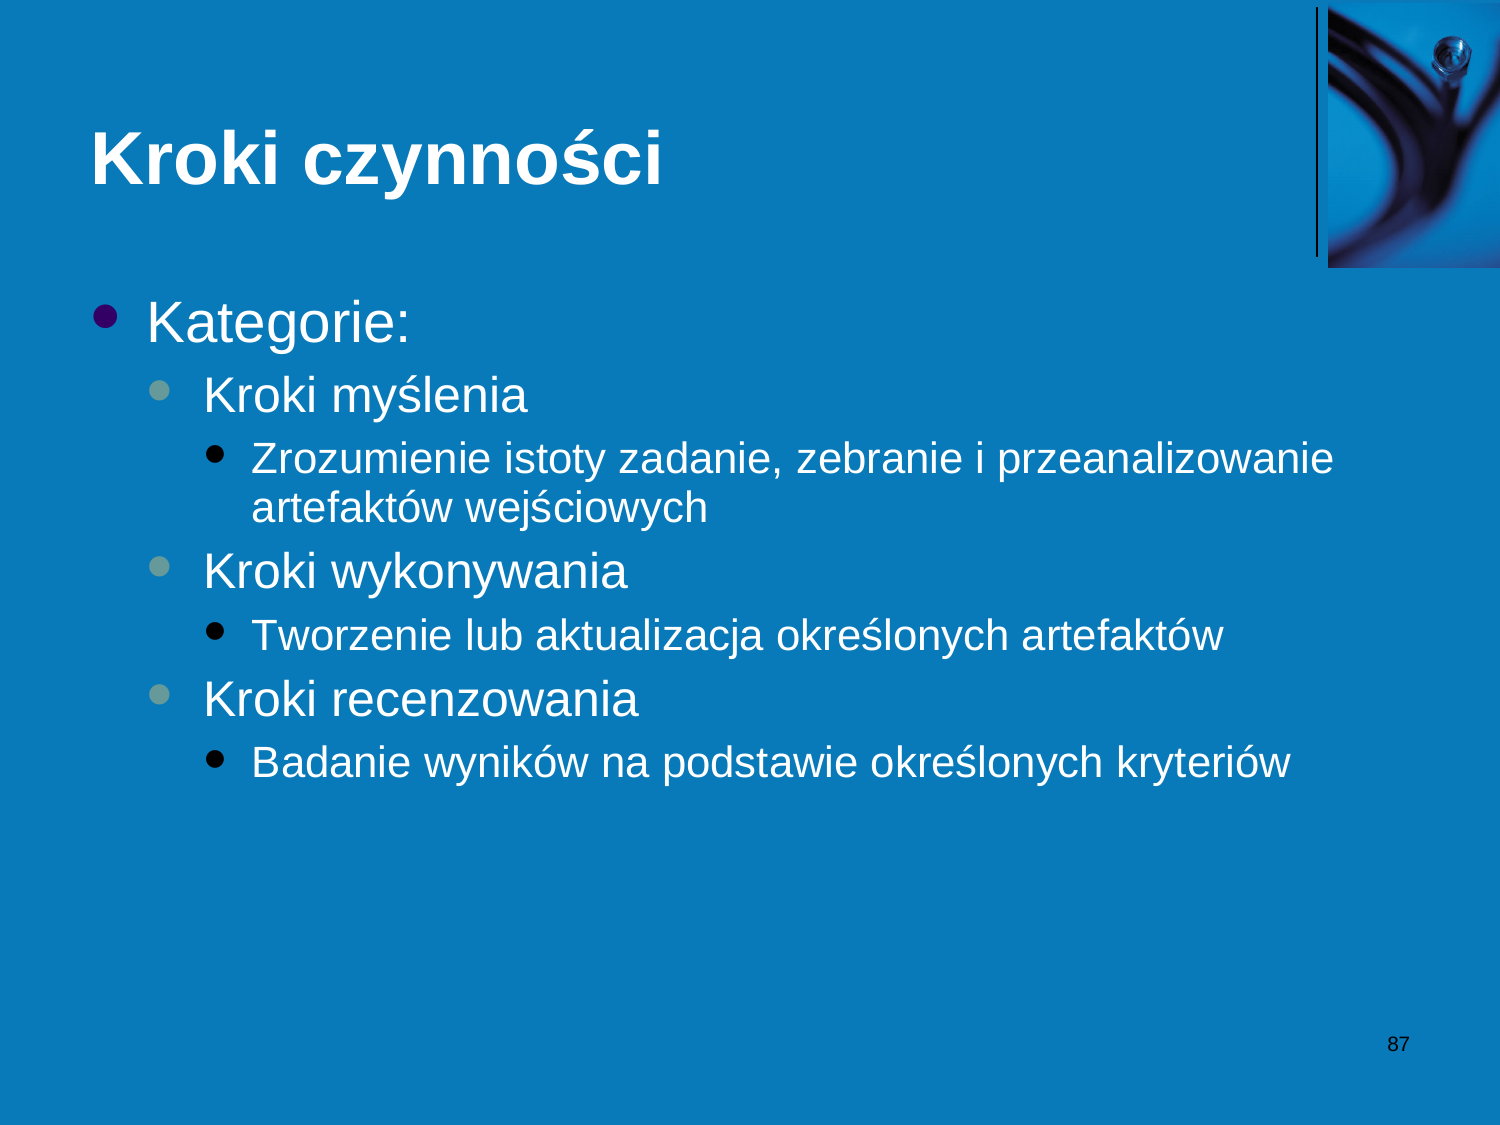

# Kroki czynności
Kategorie:
Kroki myślenia
Zrozumienie istoty zadanie, zebranie i przeanalizowanie artefaktów wejściowych
Kroki wykonywania
Tworzenie lub aktualizacja określonych artefaktów
Kroki recenzowania
Badanie wyników na podstawie określonych kryteriów
87